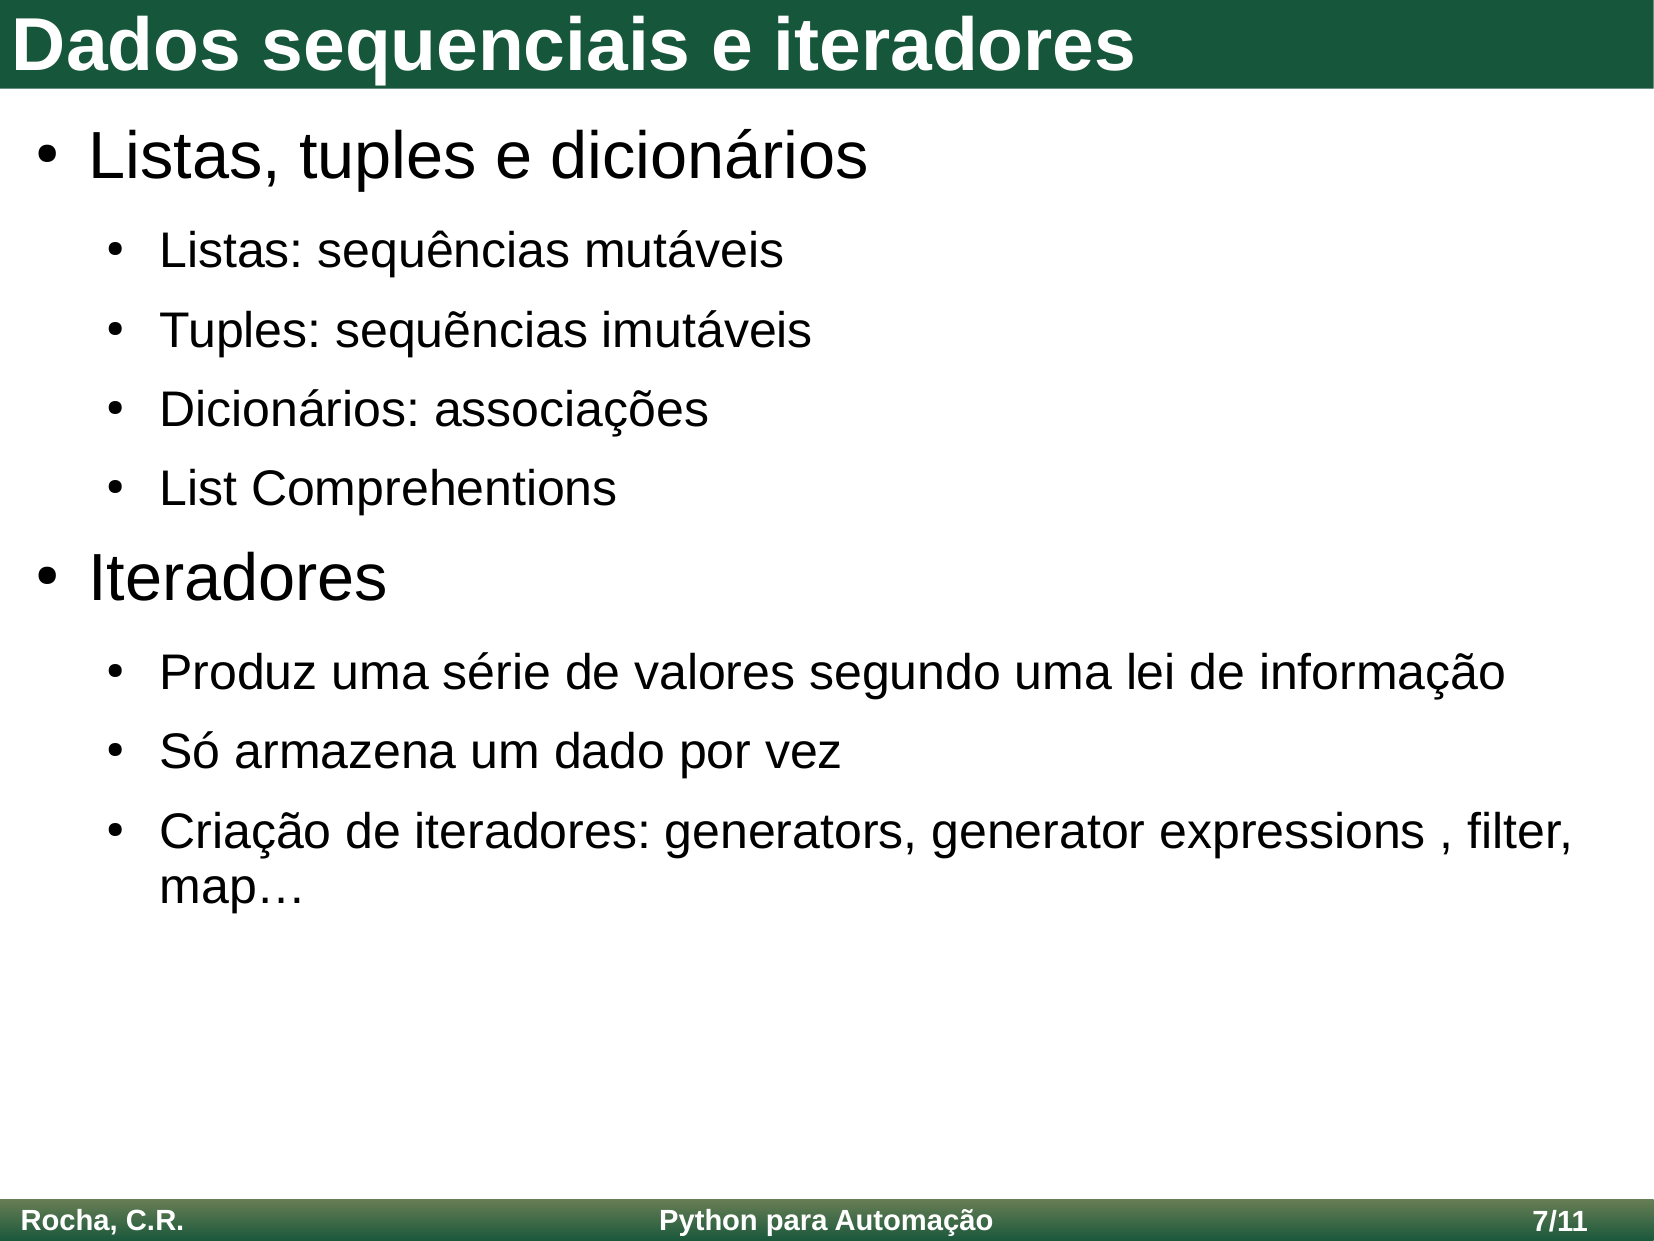

# Dados sequenciais e iteradores
Listas, tuples e dicionários
Listas: sequências mutáveis
Tuples: sequẽncias imutáveis
Dicionários: associações
List Comprehentions
Iteradores
Produz uma série de valores segundo uma lei de informação
Só armazena um dado por vez
Criação de iteradores: generators, generator expressions , filter, map…